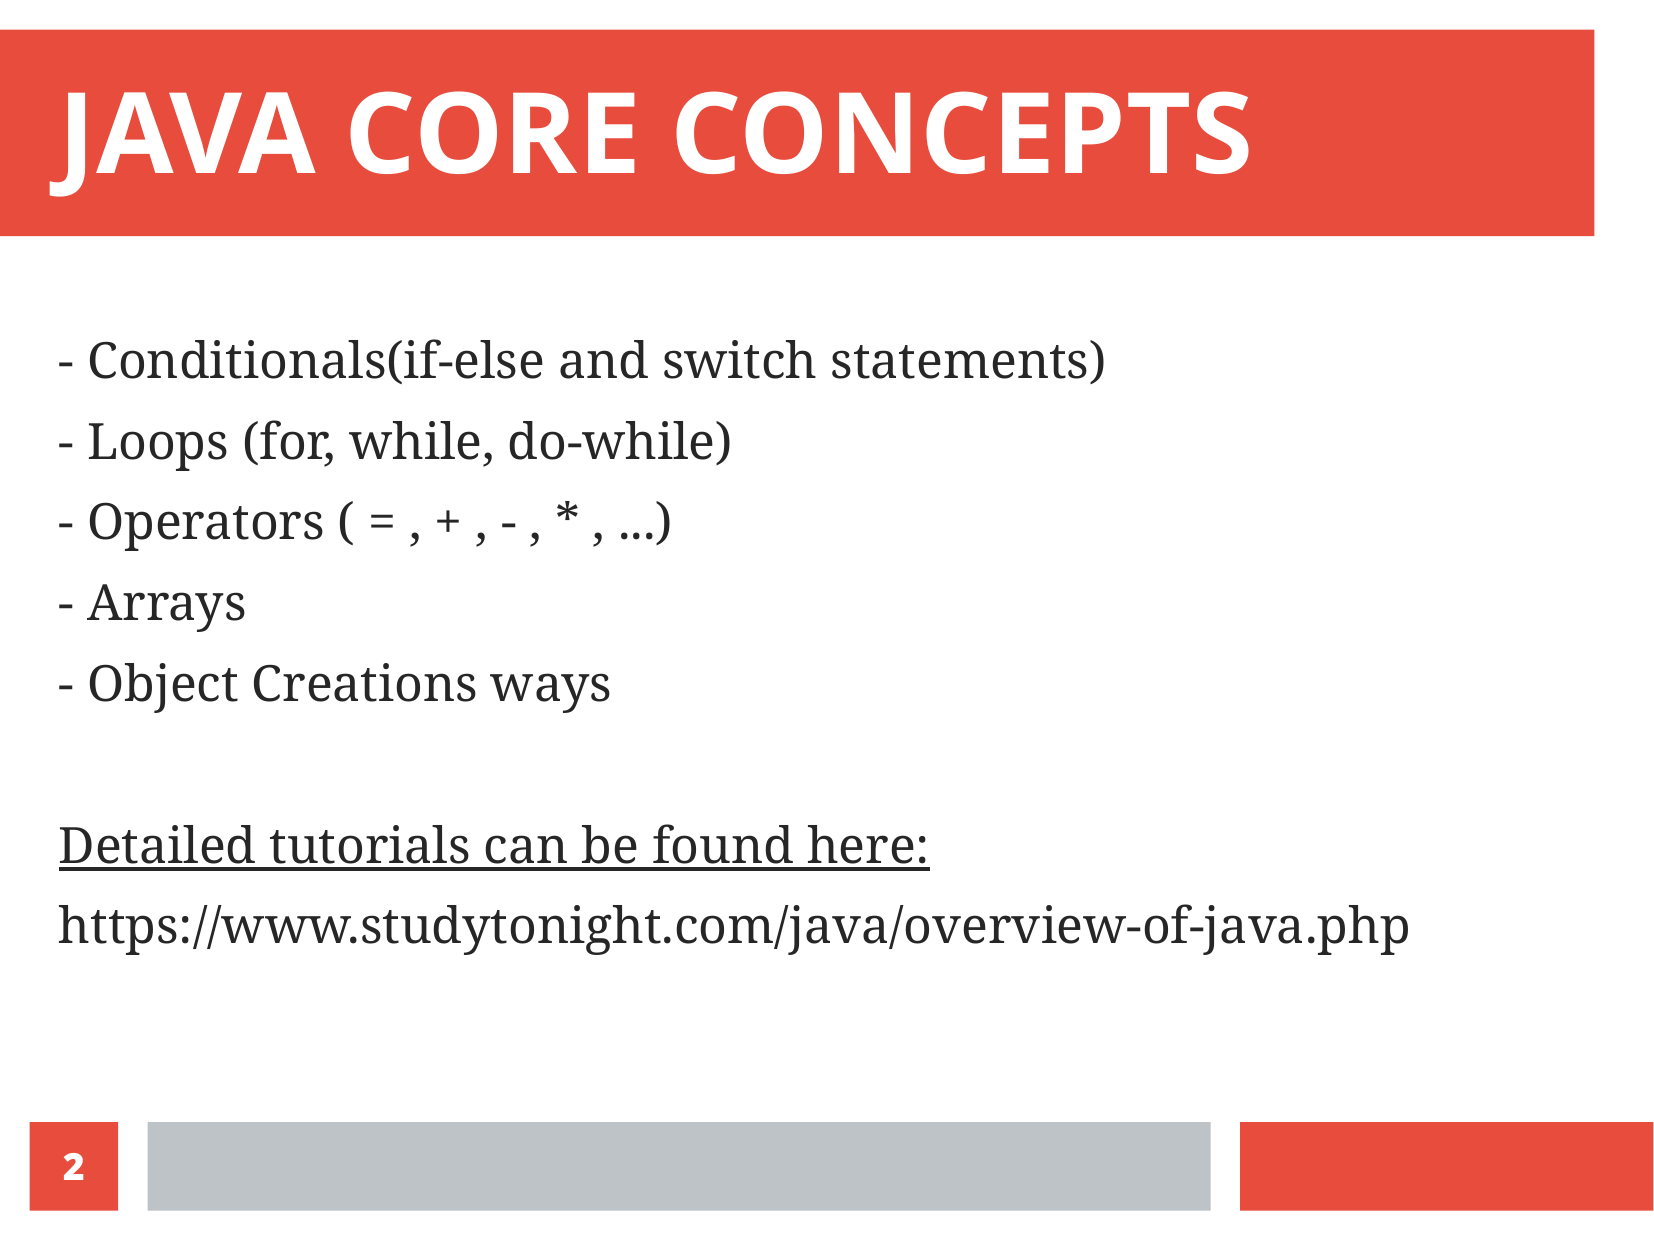

# JAVA CORE CONCEPTS
- Conditionals(if-else and switch statements)
- Loops (for, while, do-while)
- Operators ( = , + , - , * , ...)
- Arrays
- Object Creations ways
Detailed tutorials can be found here:
https://www.studytonight.com/java/overview-of-java.php
2